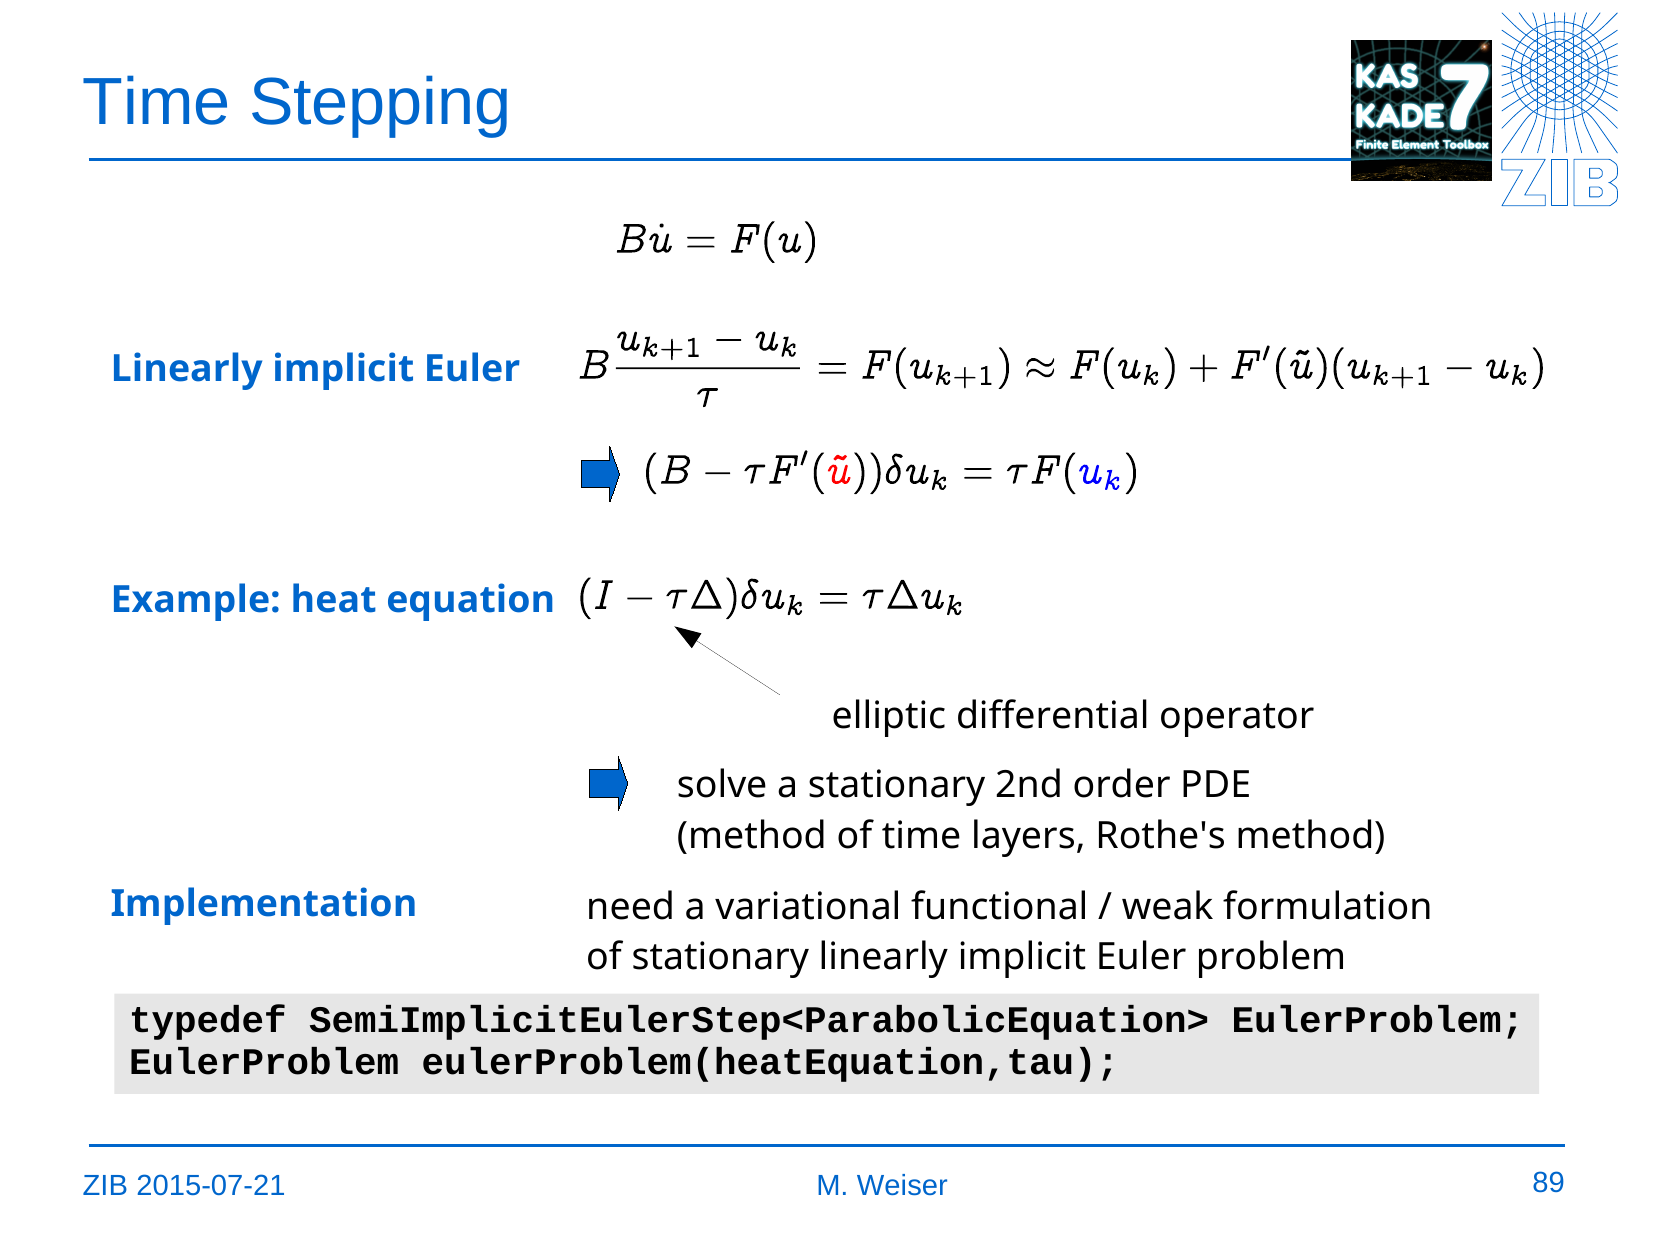

# Time Stepping
Linearly implicit Euler
Example: heat equation
elliptic differential operator
solve a stationary 2nd order PDE
(method of time layers, Rothe's method)
Implementation
need a variational functional / weak formulation
of stationary linearly implicit Euler problem
typedef SemiImplicitEulerStep<ParabolicEquation> EulerProblem;
EulerProblem eulerProblem(heatEquation,tau);
89
ZIB 2015-07-21
M. Weiser